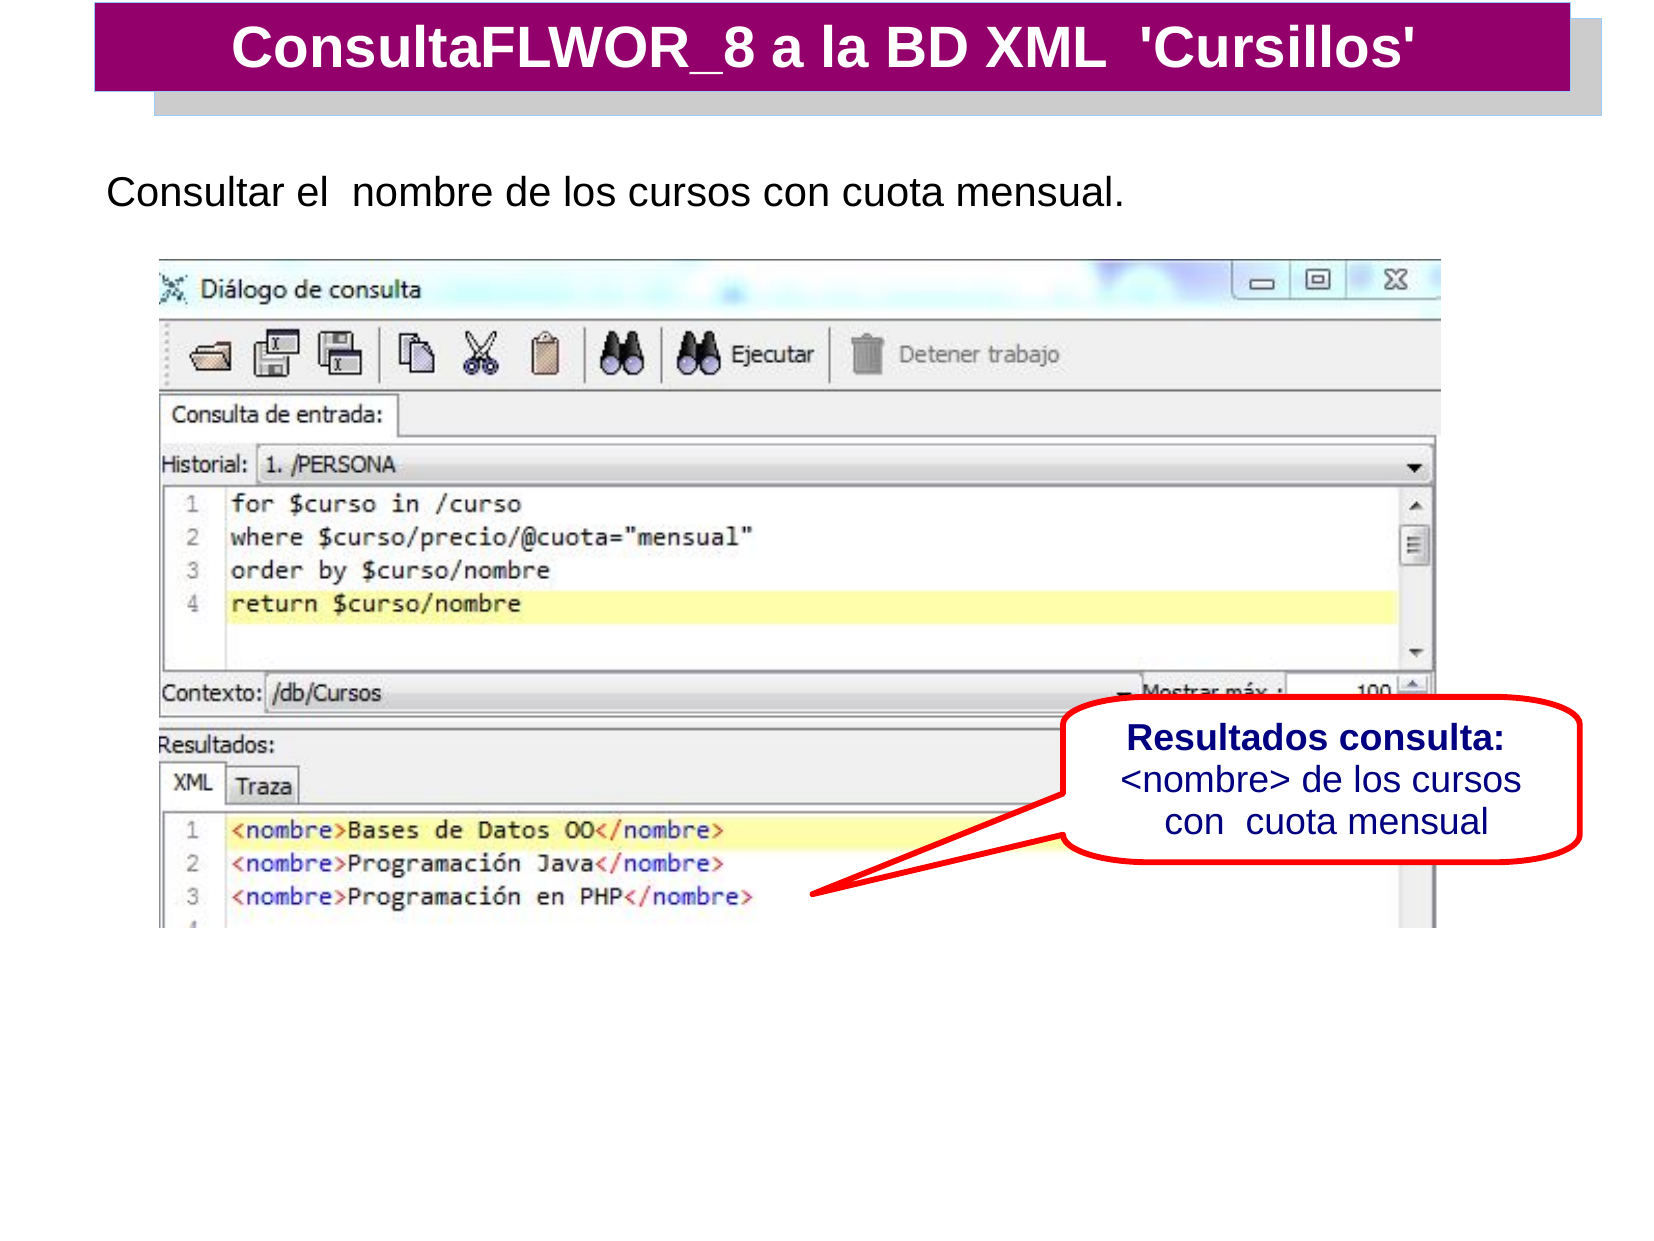

ConsultaFLWOR_8 a la BD XML 'Cursillos'
 Consultar el nombre de los cursos con cuota mensual.
Resultados consulta:
<nombre> de los cursos
 con cuota mensual